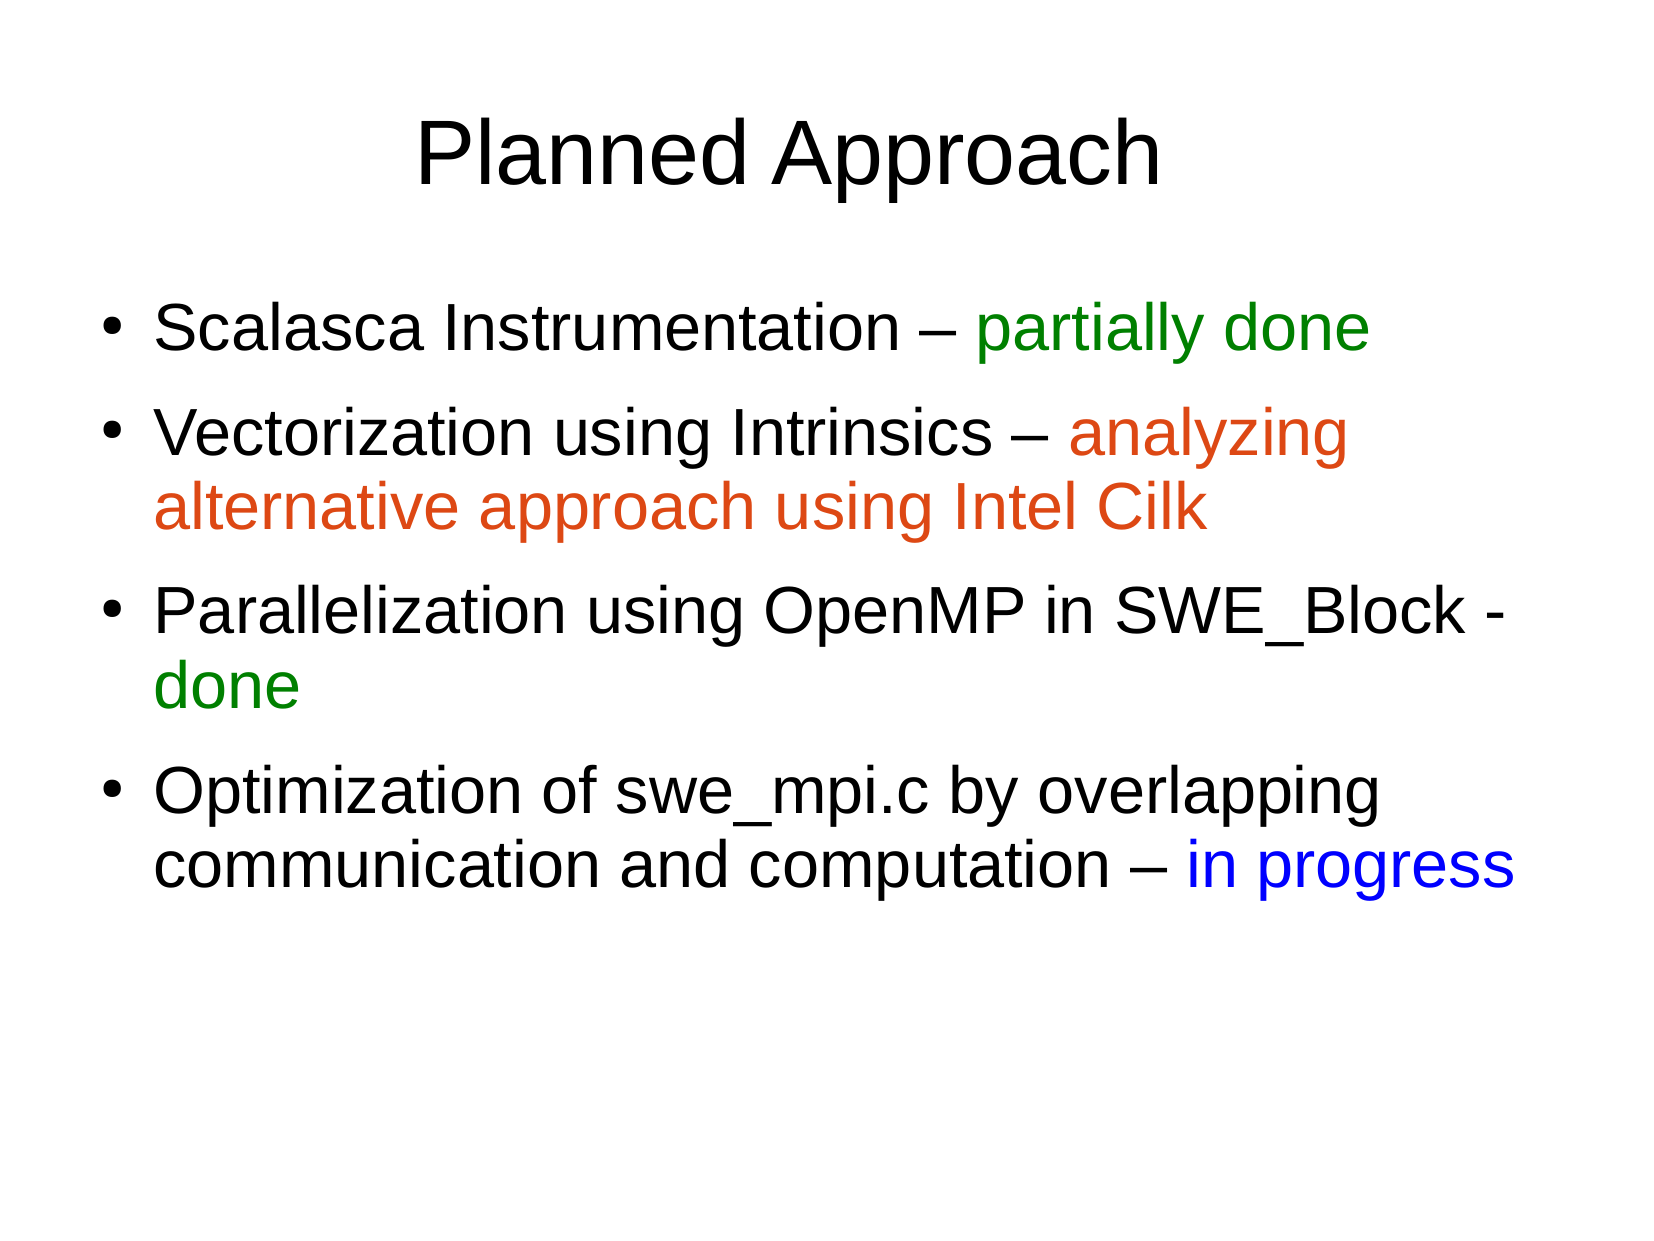

# Planned Approach
Scalasca Instrumentation – partially done
Vectorization using Intrinsics – analyzing alternative approach using Intel Cilk
Parallelization using OpenMP in SWE_Block - done
Optimization of swe_mpi.c by overlapping communication and computation – in progress